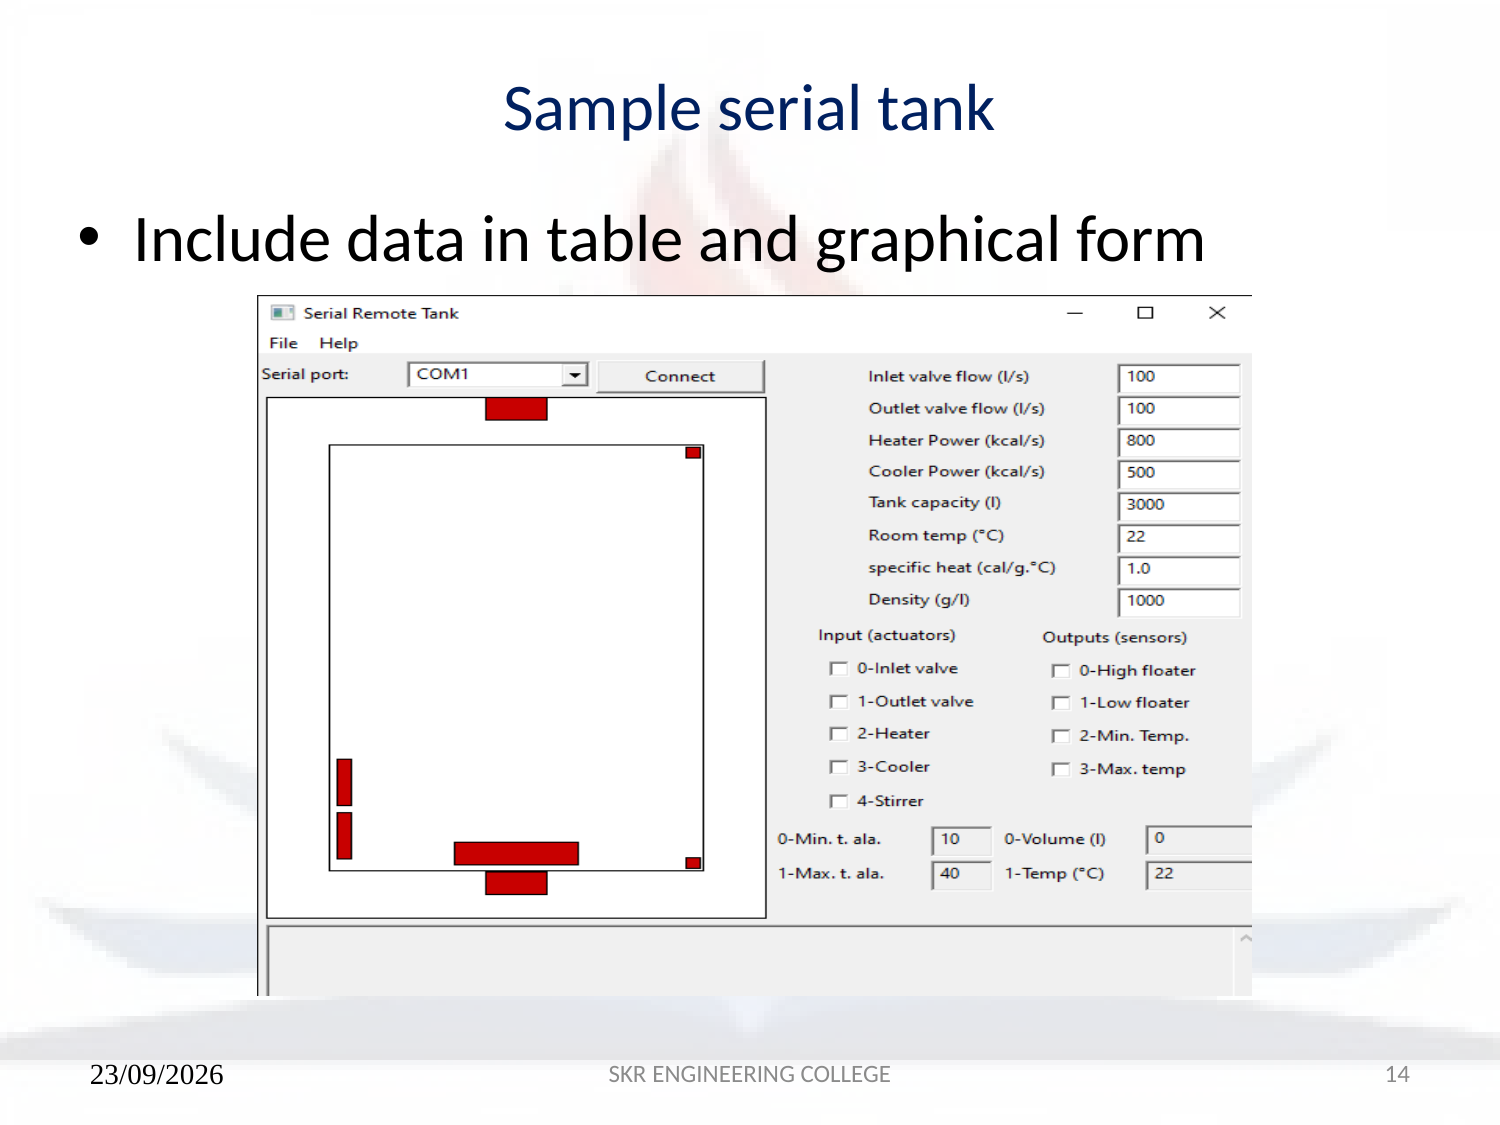

# Sample serial tank
Include data in table and graphical form
SKR ENGINEERING COLLEGE
14